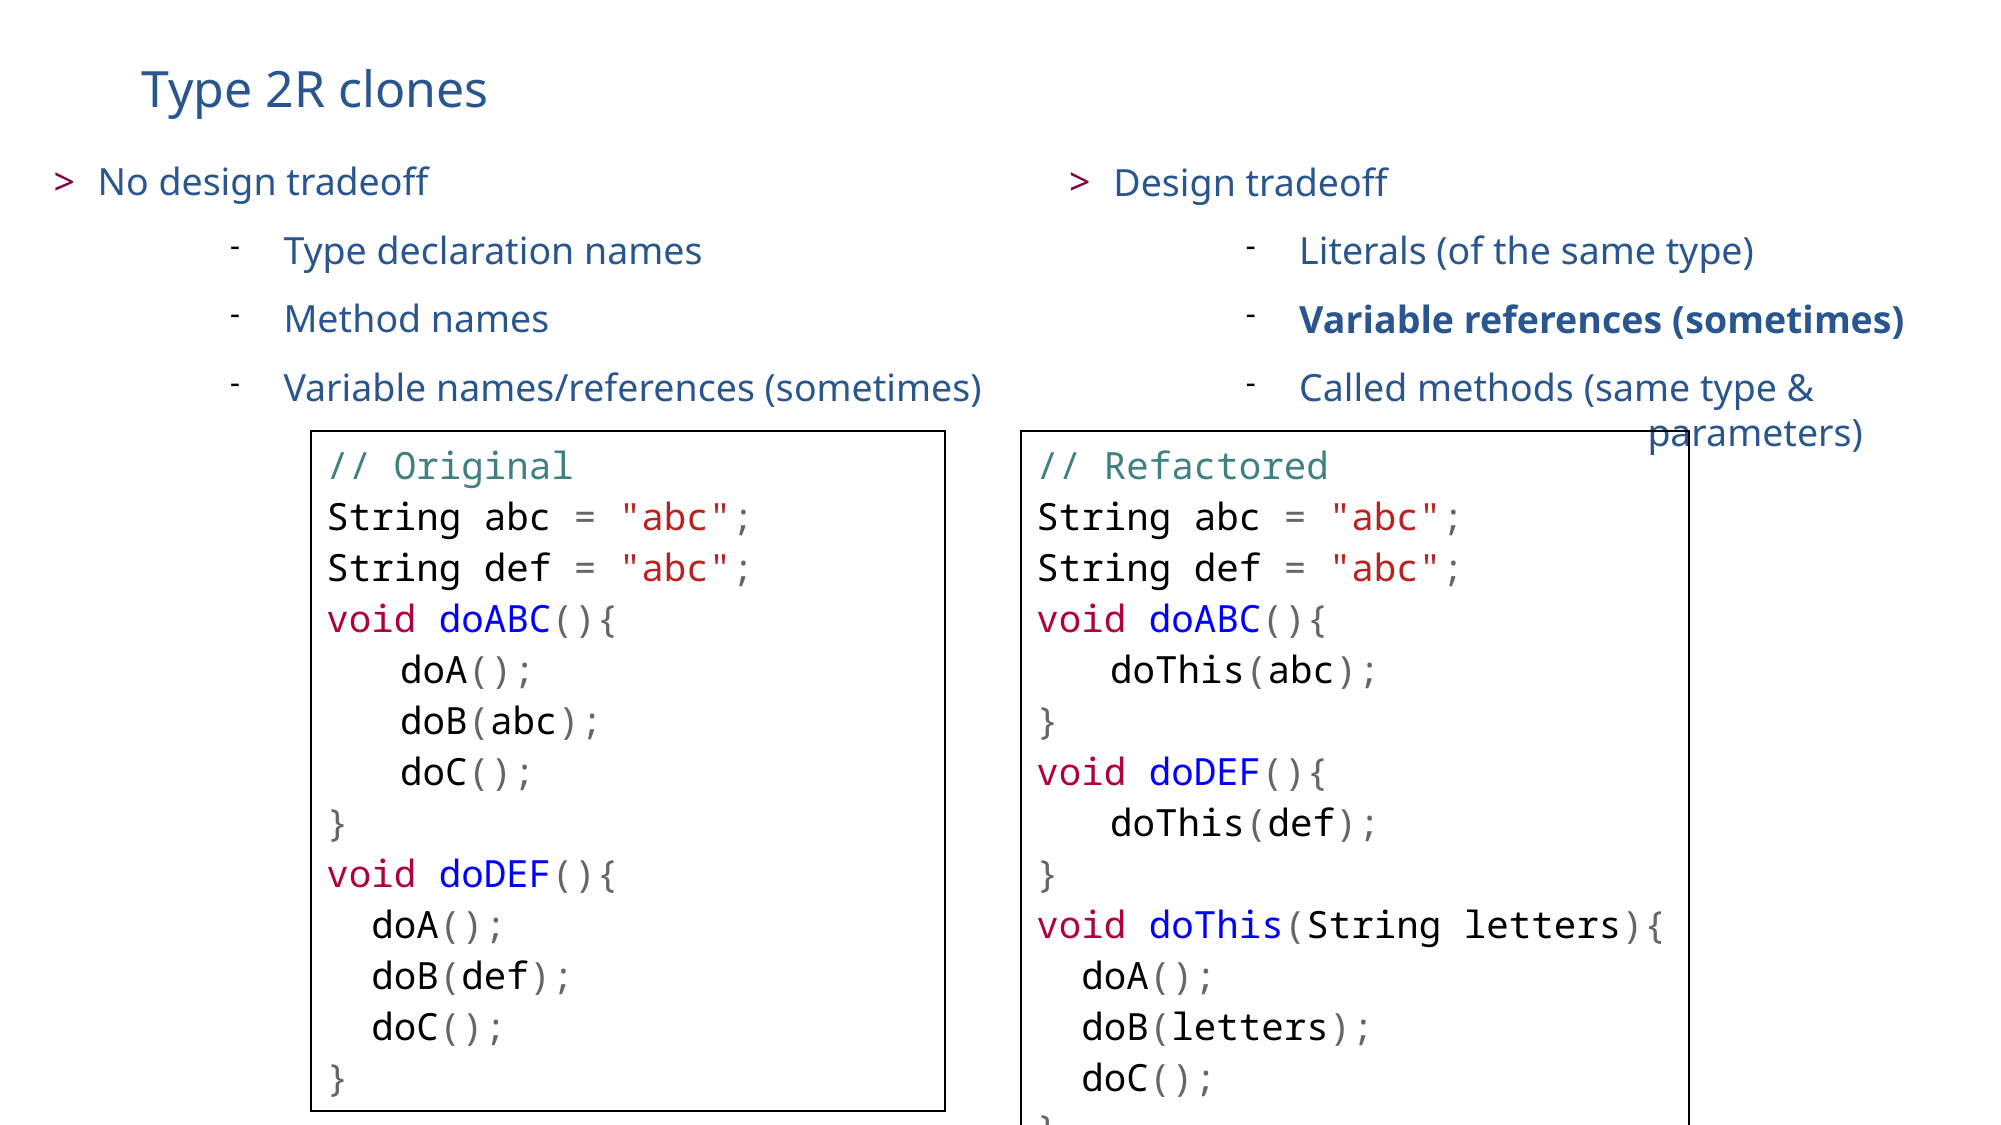

Type 2R clones
No design tradeoff
Type declaration names
Method names
Variable names/references (sometimes)
Design tradeoff
Literals (of the same type)
Variable references (sometimes)
Called methods (same type & 						parameters)
// Original
String abc = "abc";
String def = "abc";
void doABC(){
	doA();
	doB(abc);
	doC();
}
void doDEF(){
 doA();
 doB(def);
 doC();
}
// Refactored
String abc = "abc";
String def = "abc";
void doABC(){
	doThis(abc);
}
void doDEF(){
	doThis(def);
}
void doThis(String letters){
 doA();
 doB(letters);
 doC();
}